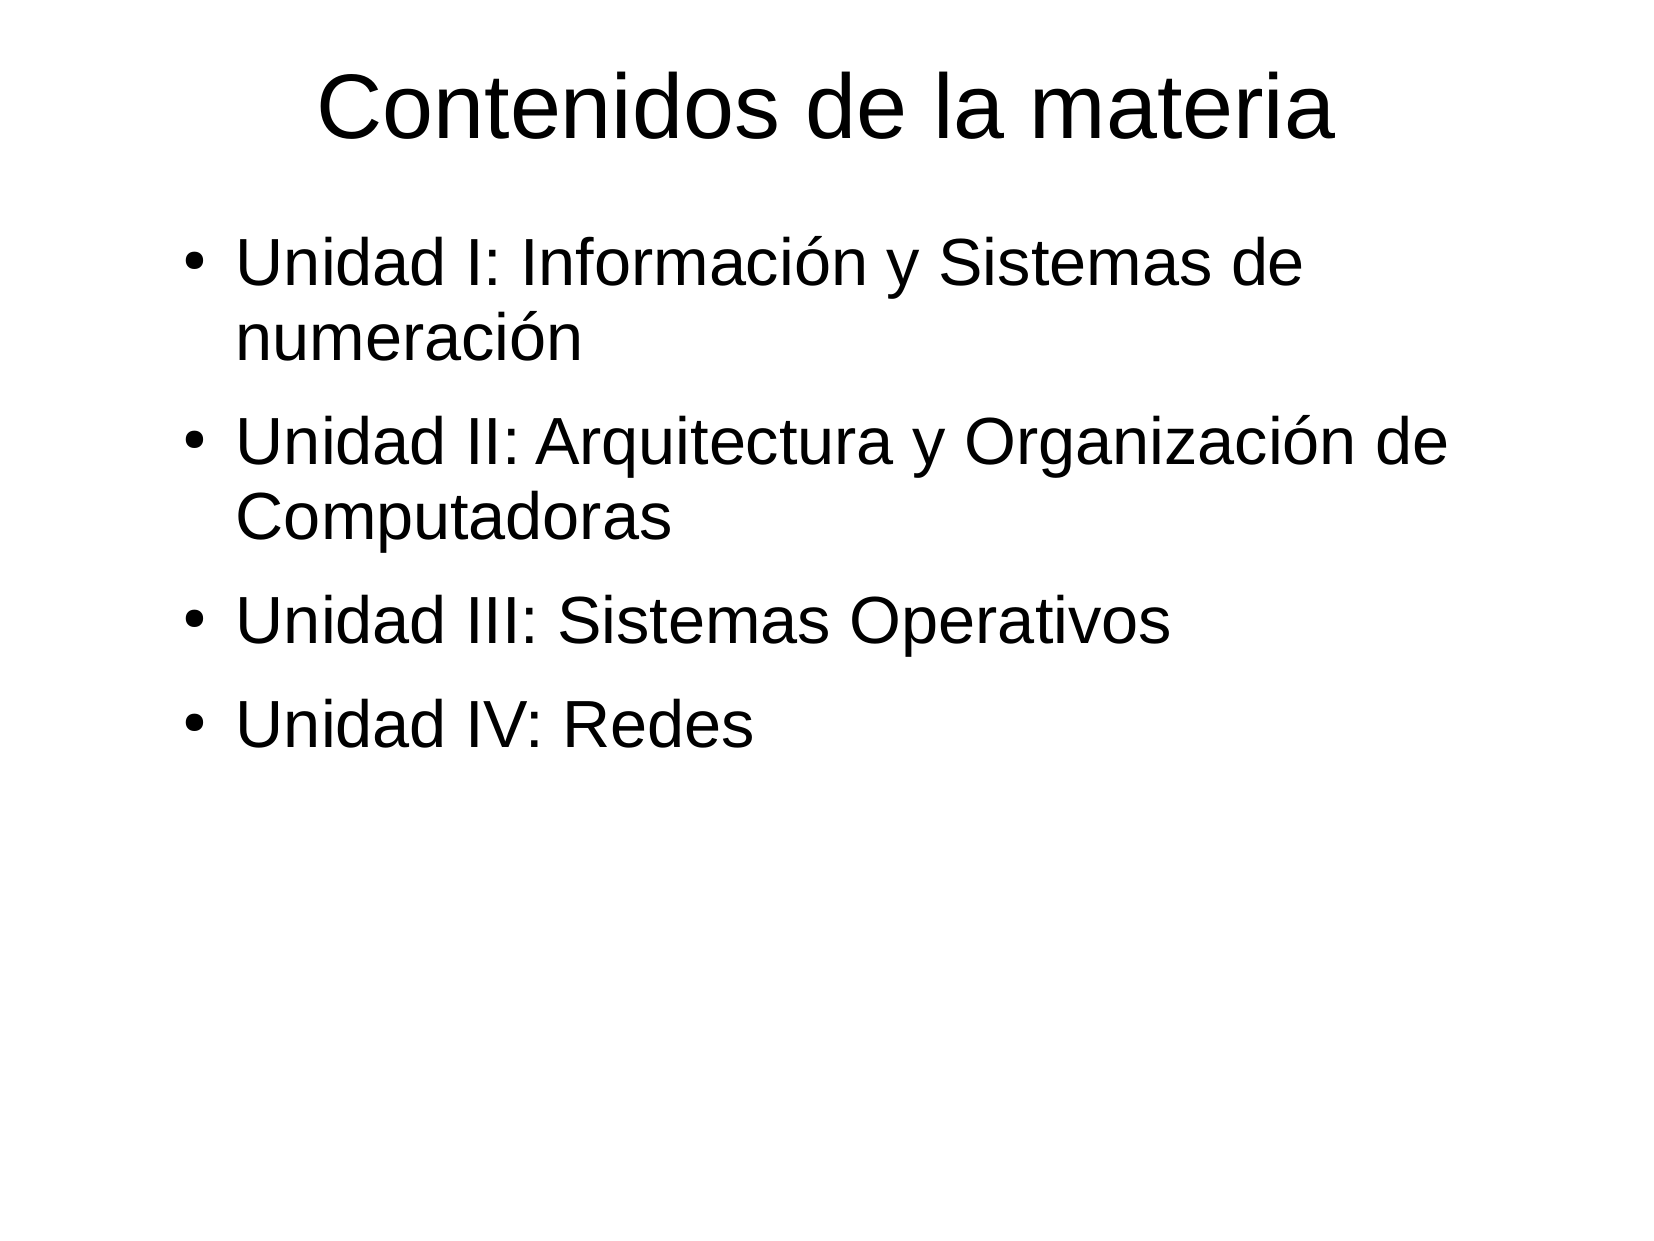

# Contenidos de la materia
Unidad I: Información y Sistemas de numeración
Unidad II: Arquitectura y Organización de Computadoras
Unidad III: Sistemas Operativos
Unidad IV: Redes